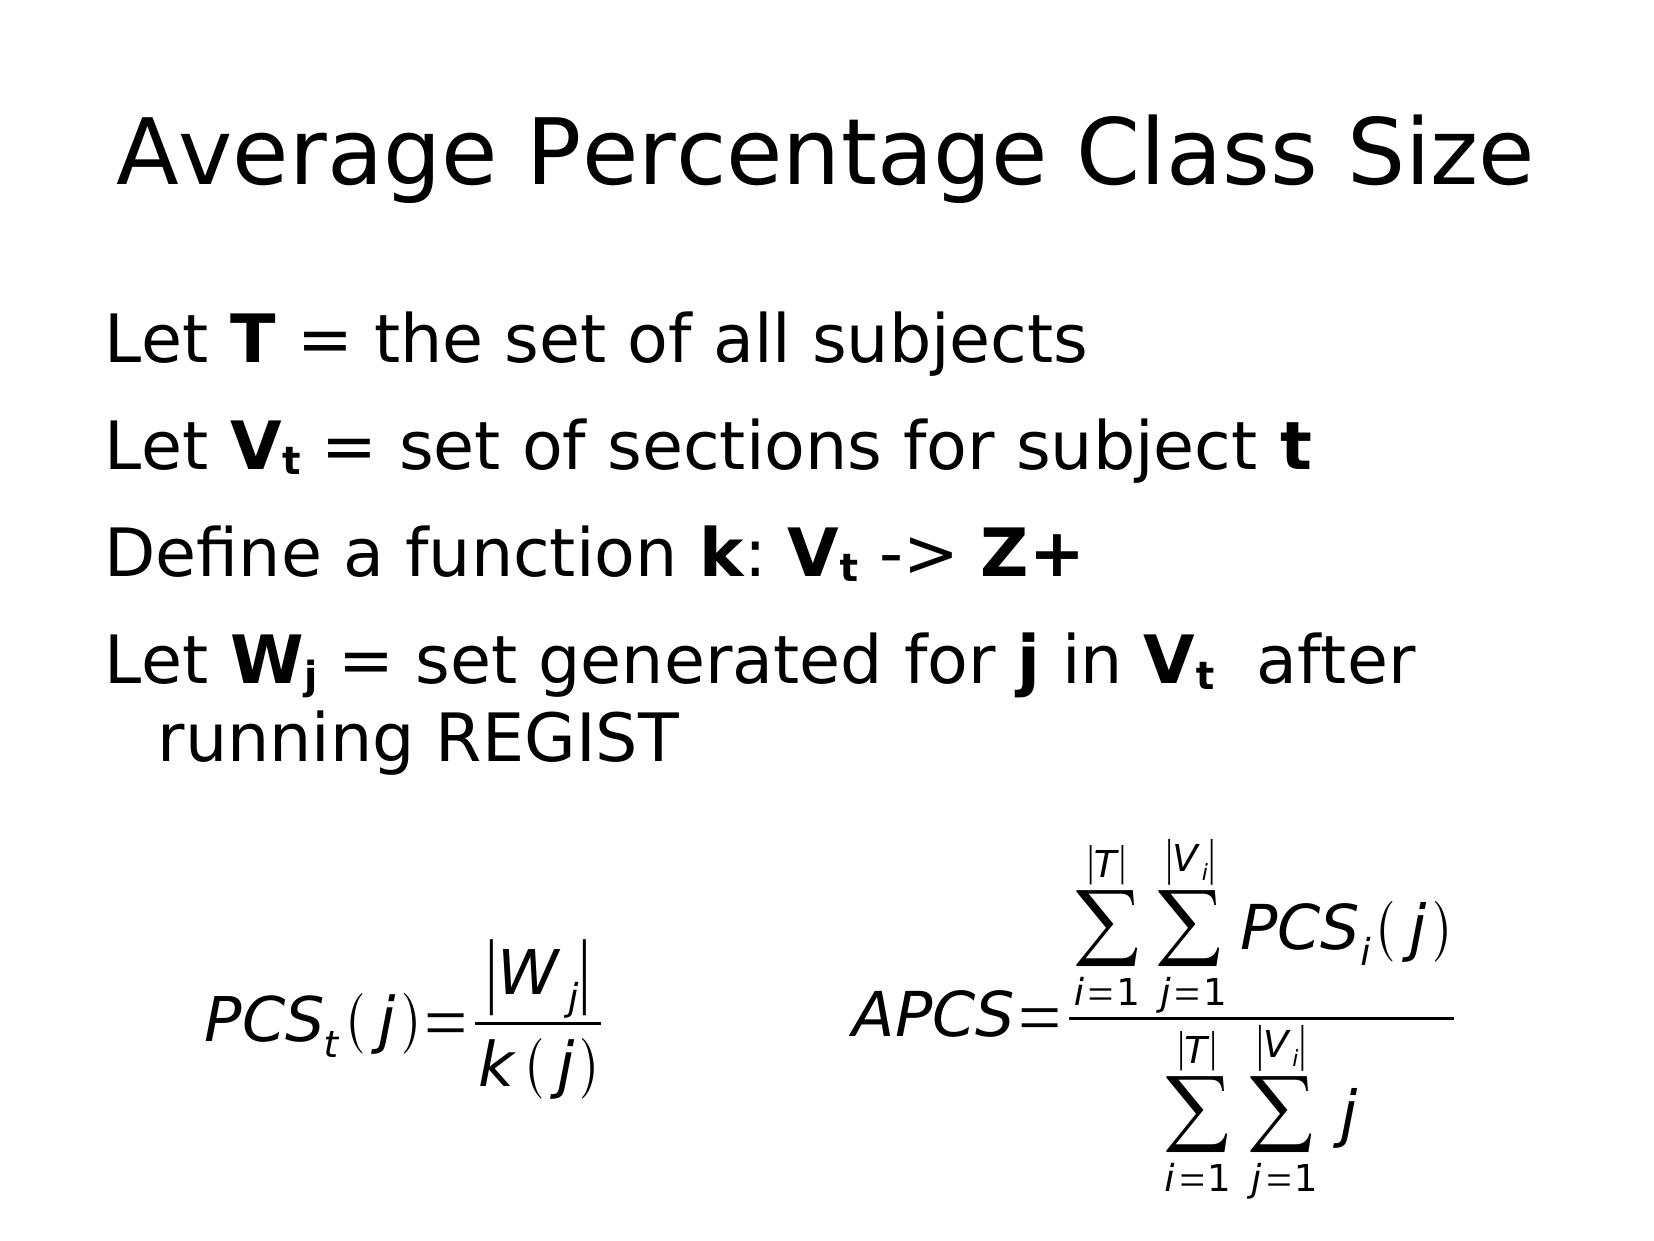

# Average Percentage Class Size
Let T = the set of all subjects
Let Vt = set of sections for subject t
Define a function k: Vt -> Z+
Let Wj = set generated for j in Vt after running REGIST